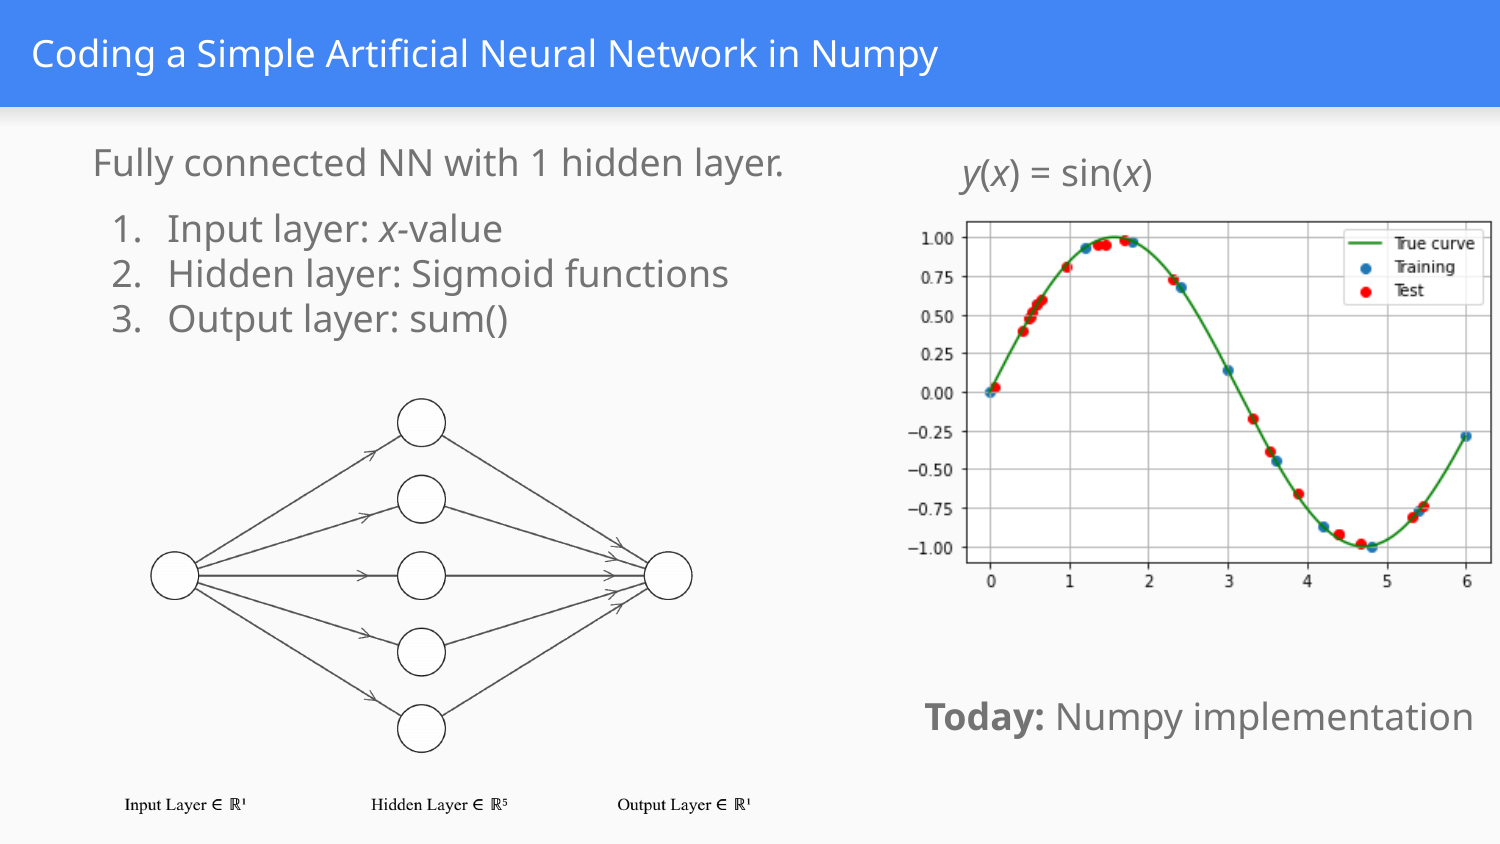

# Coding a Simple Artificial Neural Network in Numpy
Fully connected NN with 1 hidden layer.
Input layer: x-value
Hidden layer: Sigmoid functions
Output layer: sum()
y(x) = sin(x)
Today: Numpy implementation